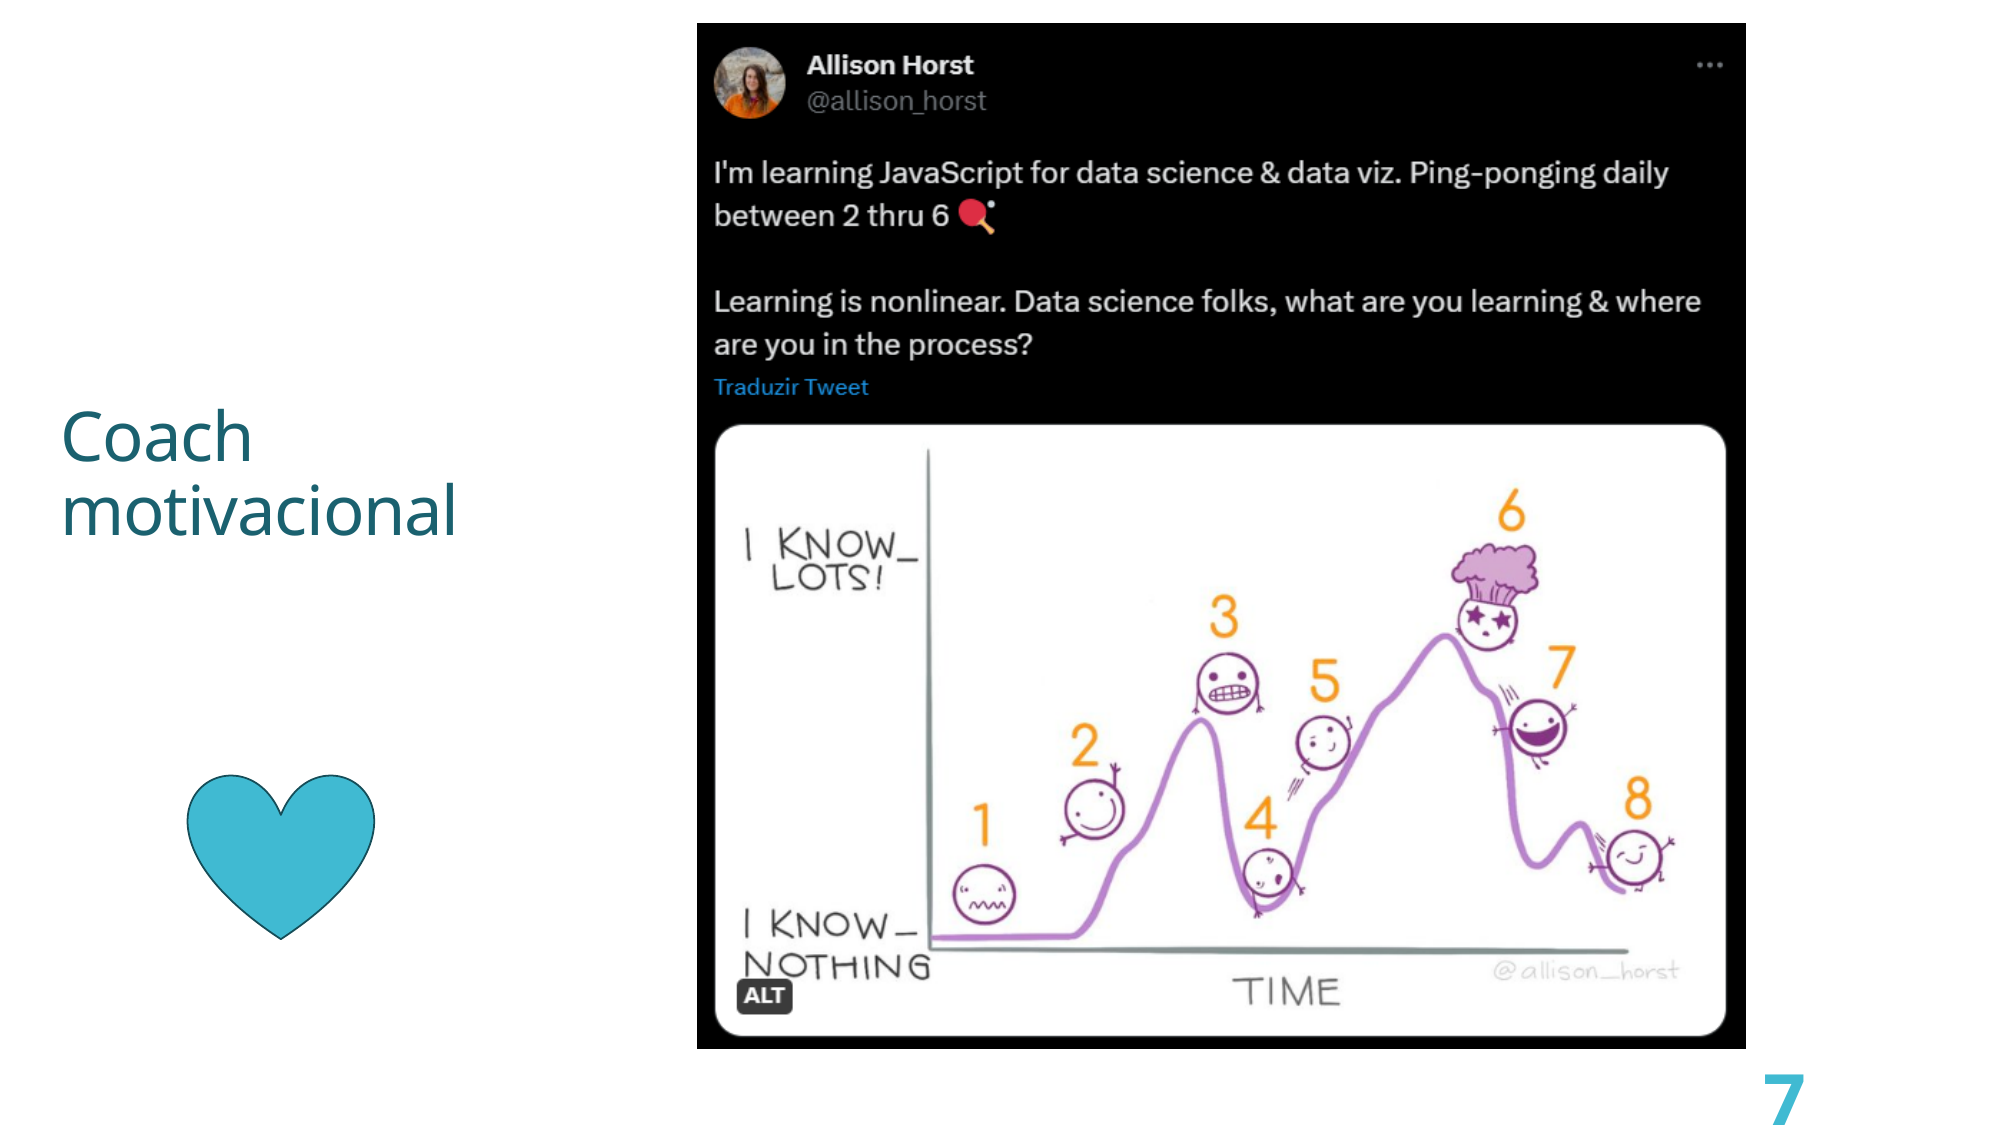

# Coach motivacional Figurinhas da Allison
7